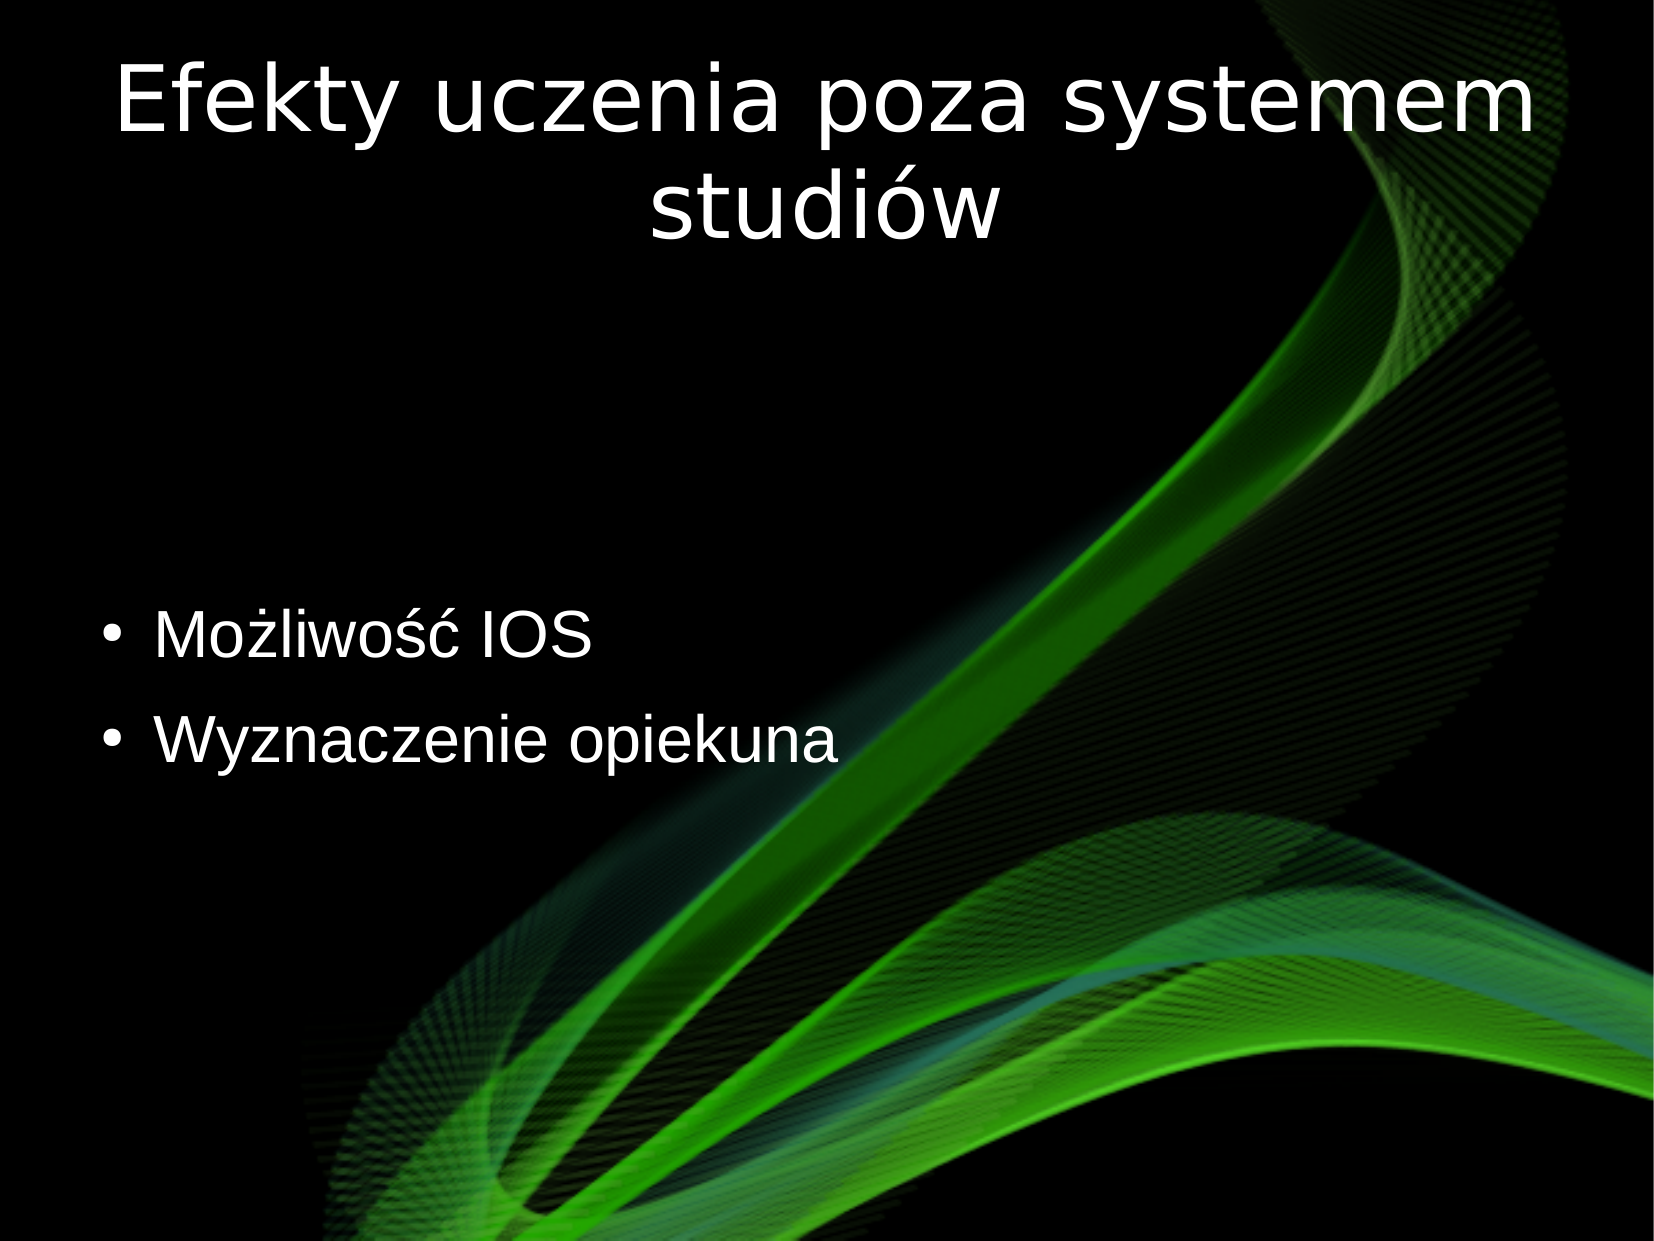

# Efekty uczenia poza systemem studiów
Możliwość IOS
Wyznaczenie opiekuna